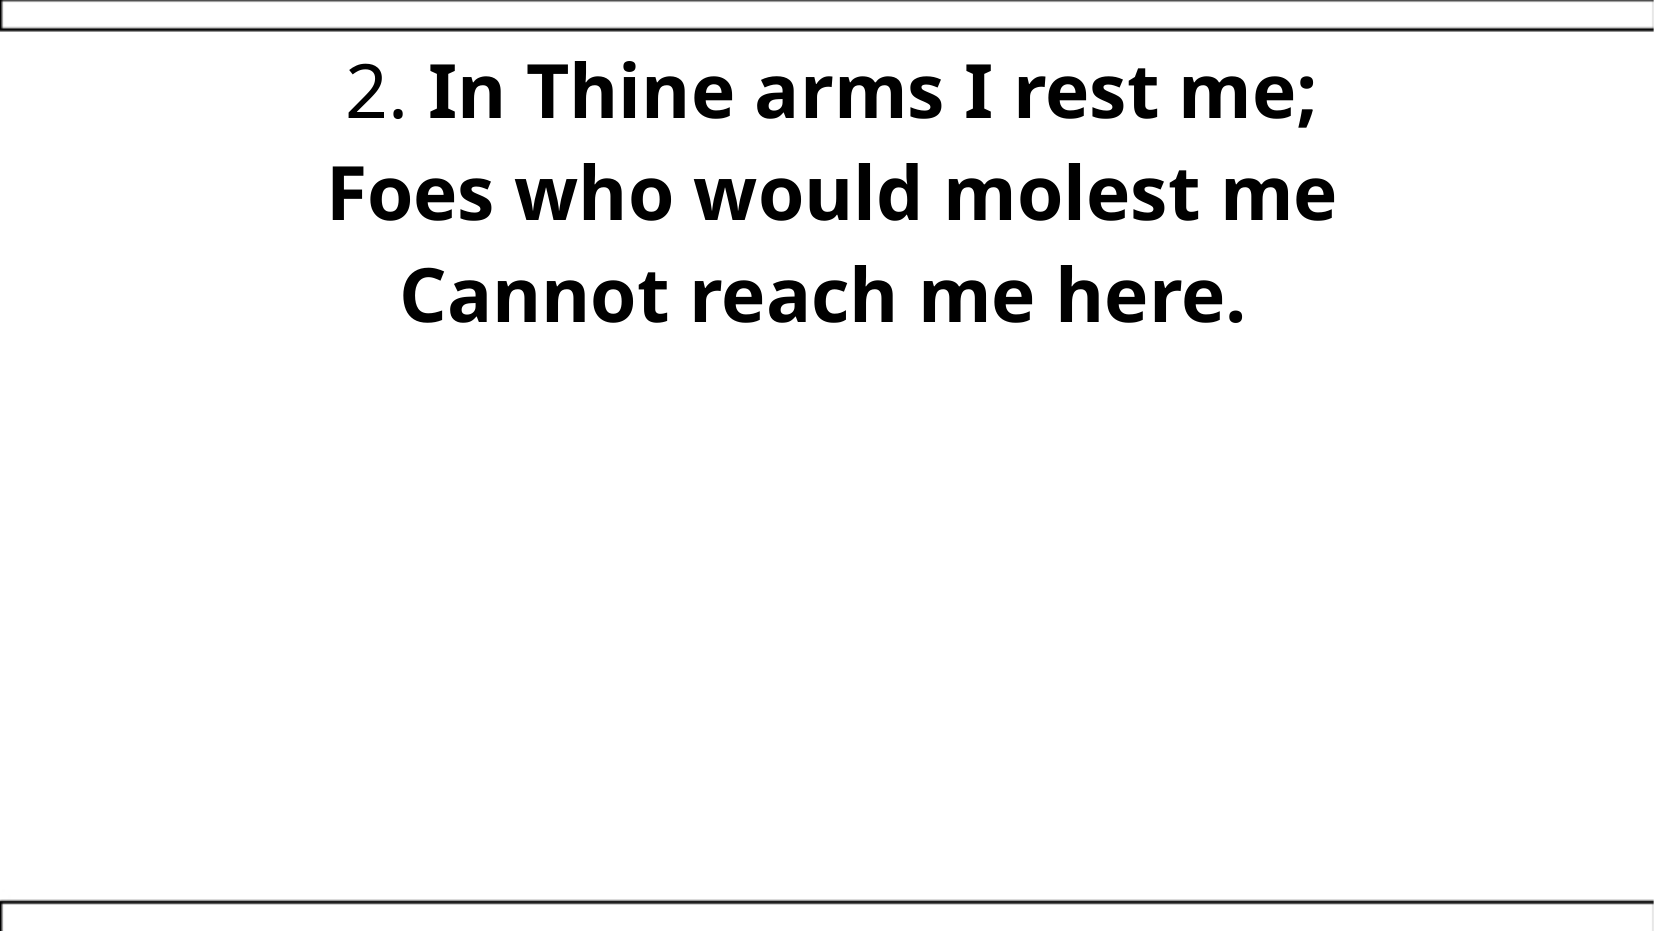

2. In Thine arms I rest me;
Foes who would molest me
Cannot reach me here.